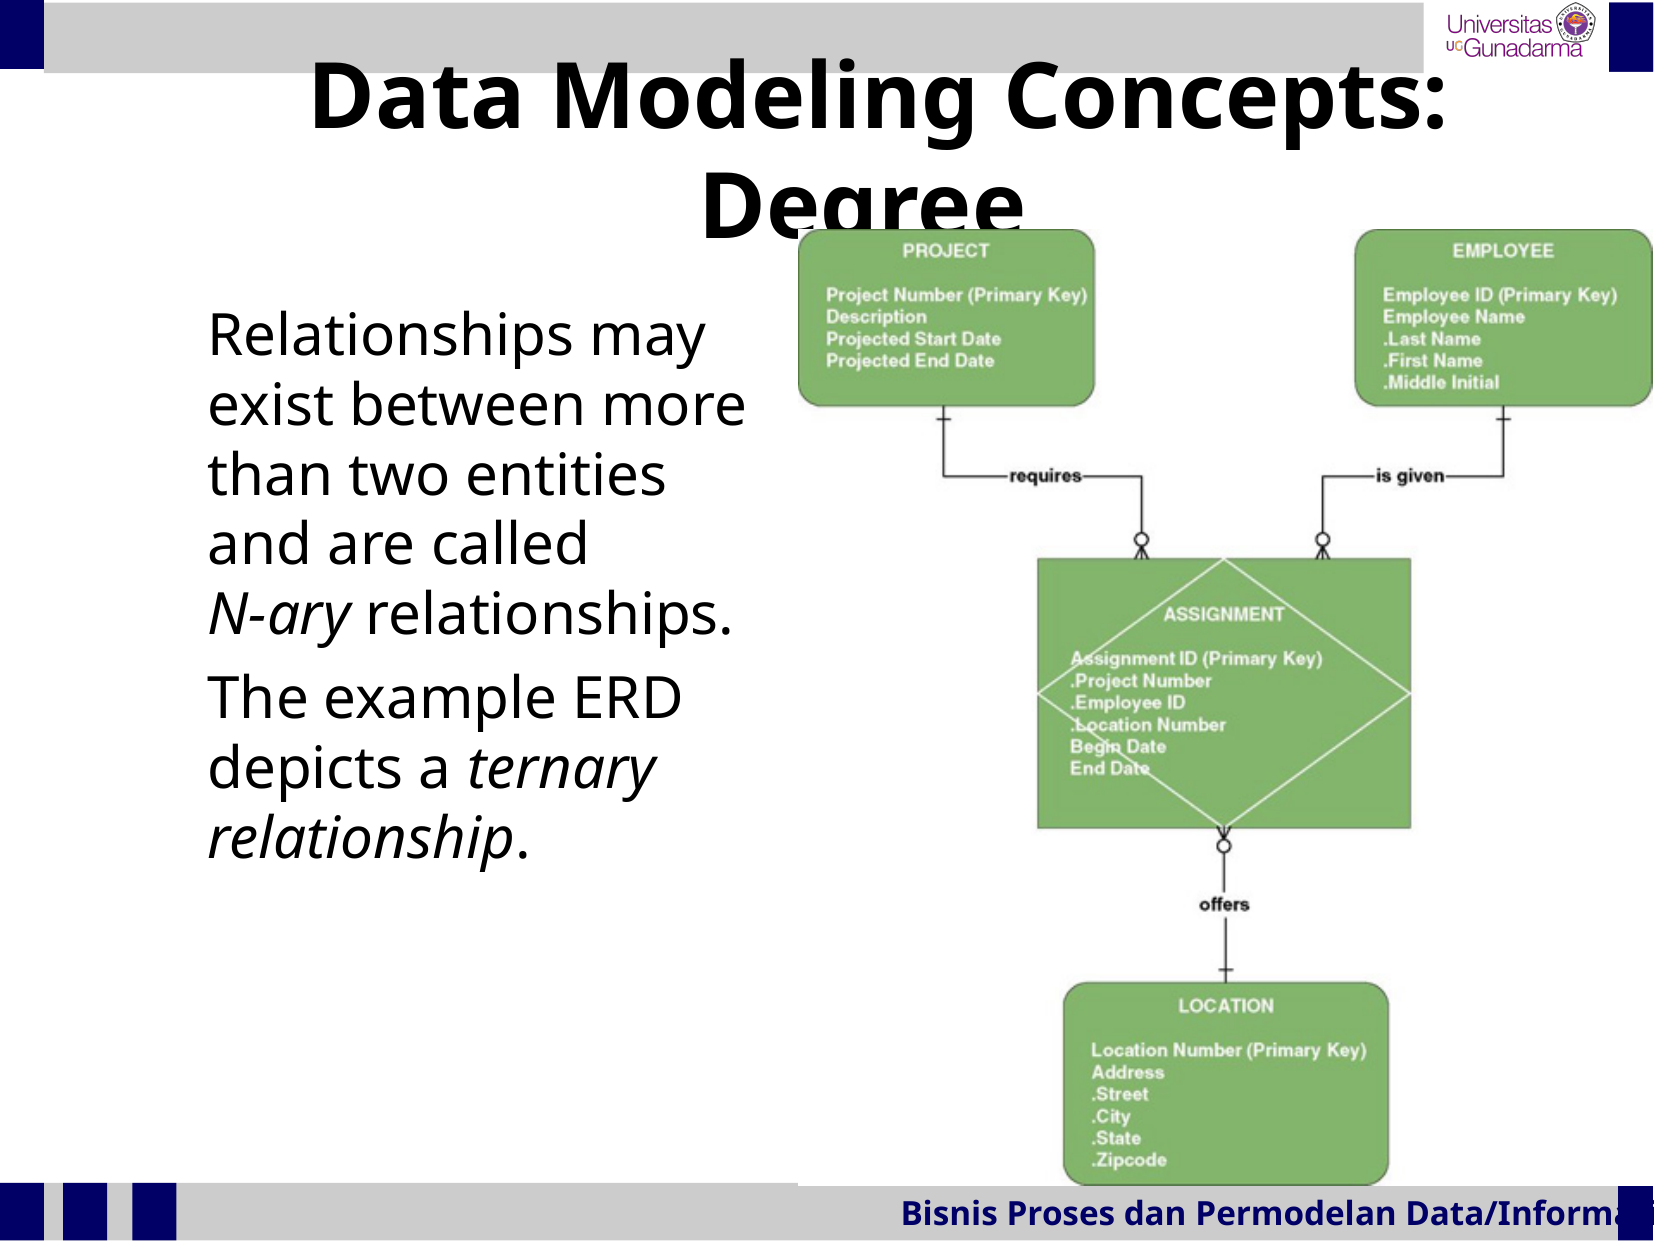

# Data Modeling Concepts: Degree
Relationships may exist between more than two entities and are called
N-ary relationships.
The example ERD depicts a ternary relationship.
136